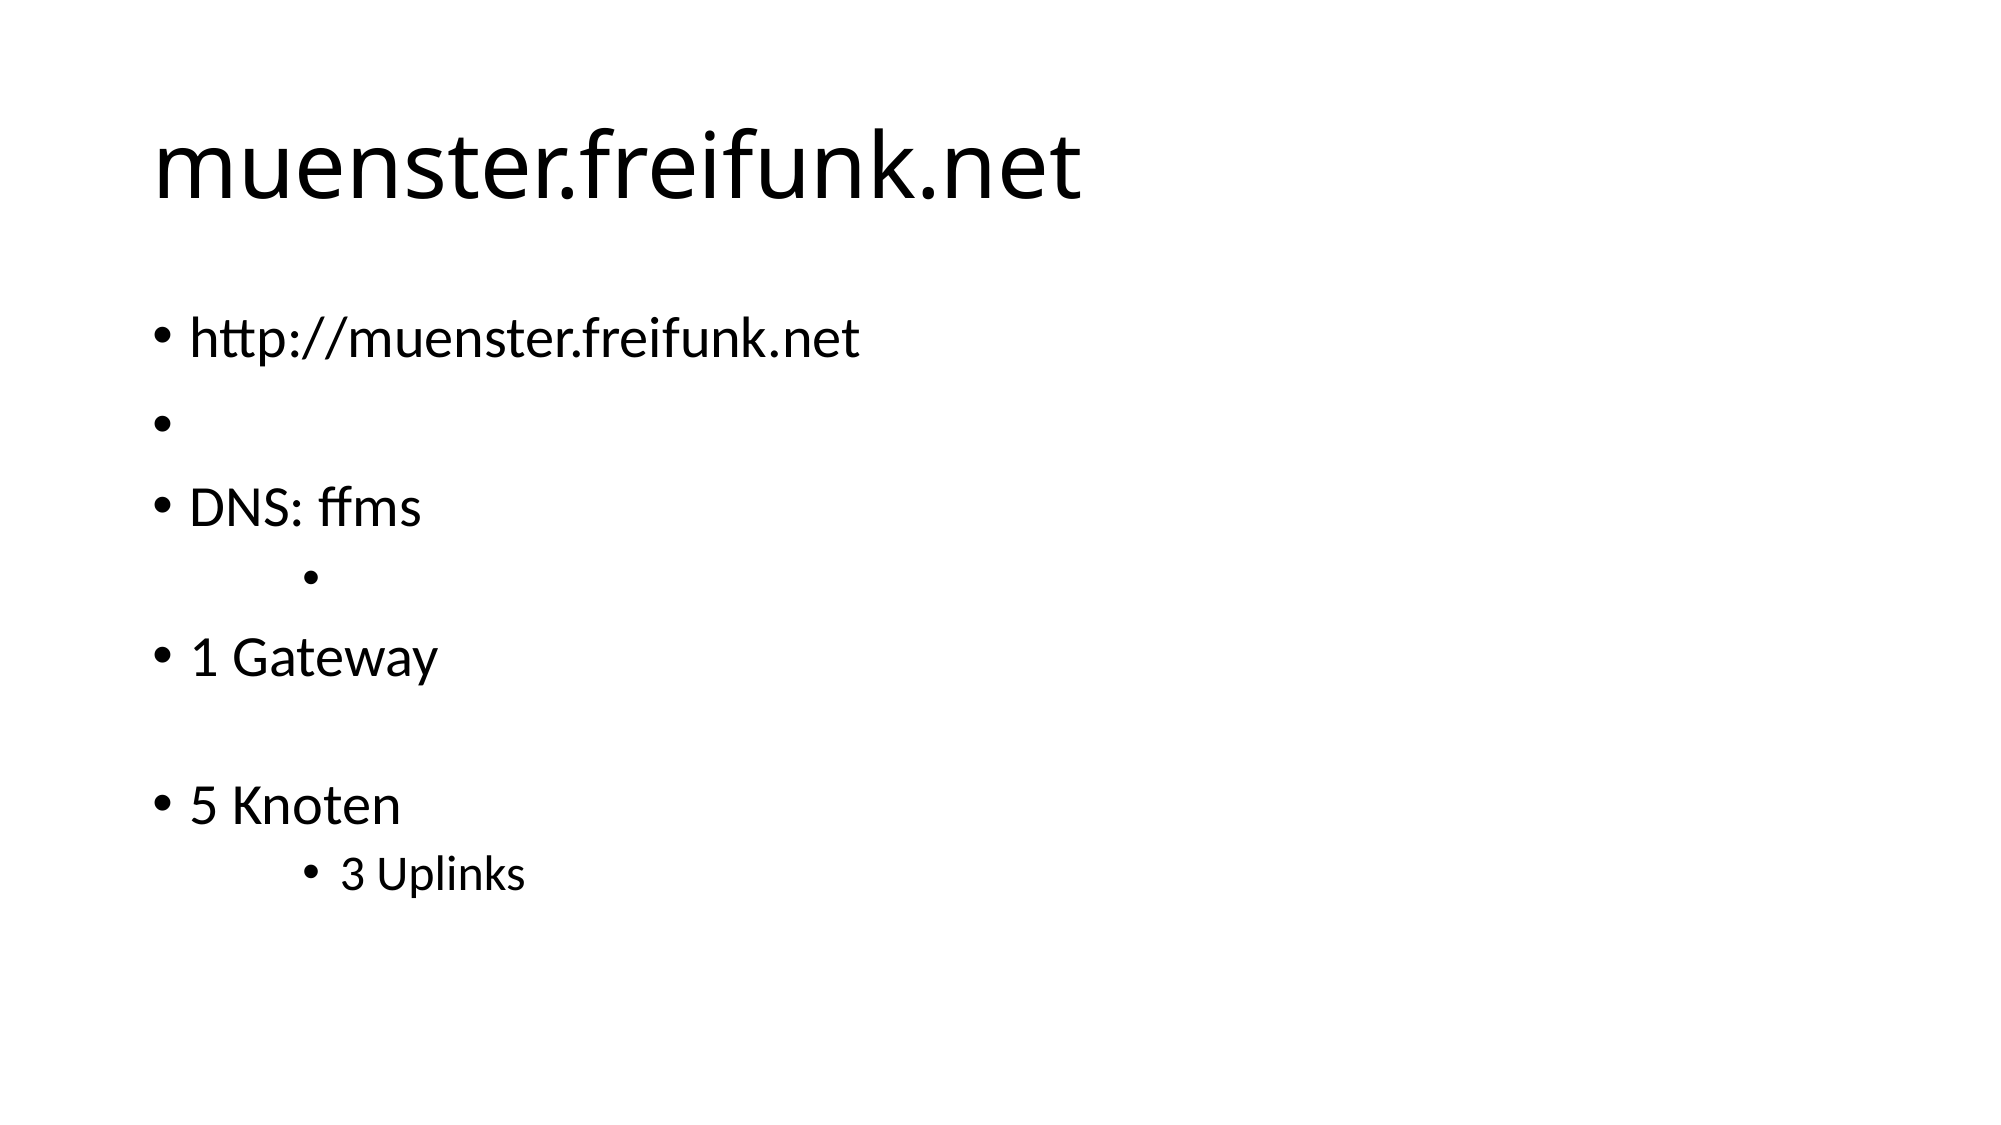

# muenster.freifunk.net
http://muenster.freifunk.net
DNS: ffms
1 Gateway
5 Knoten
3 Uplinks